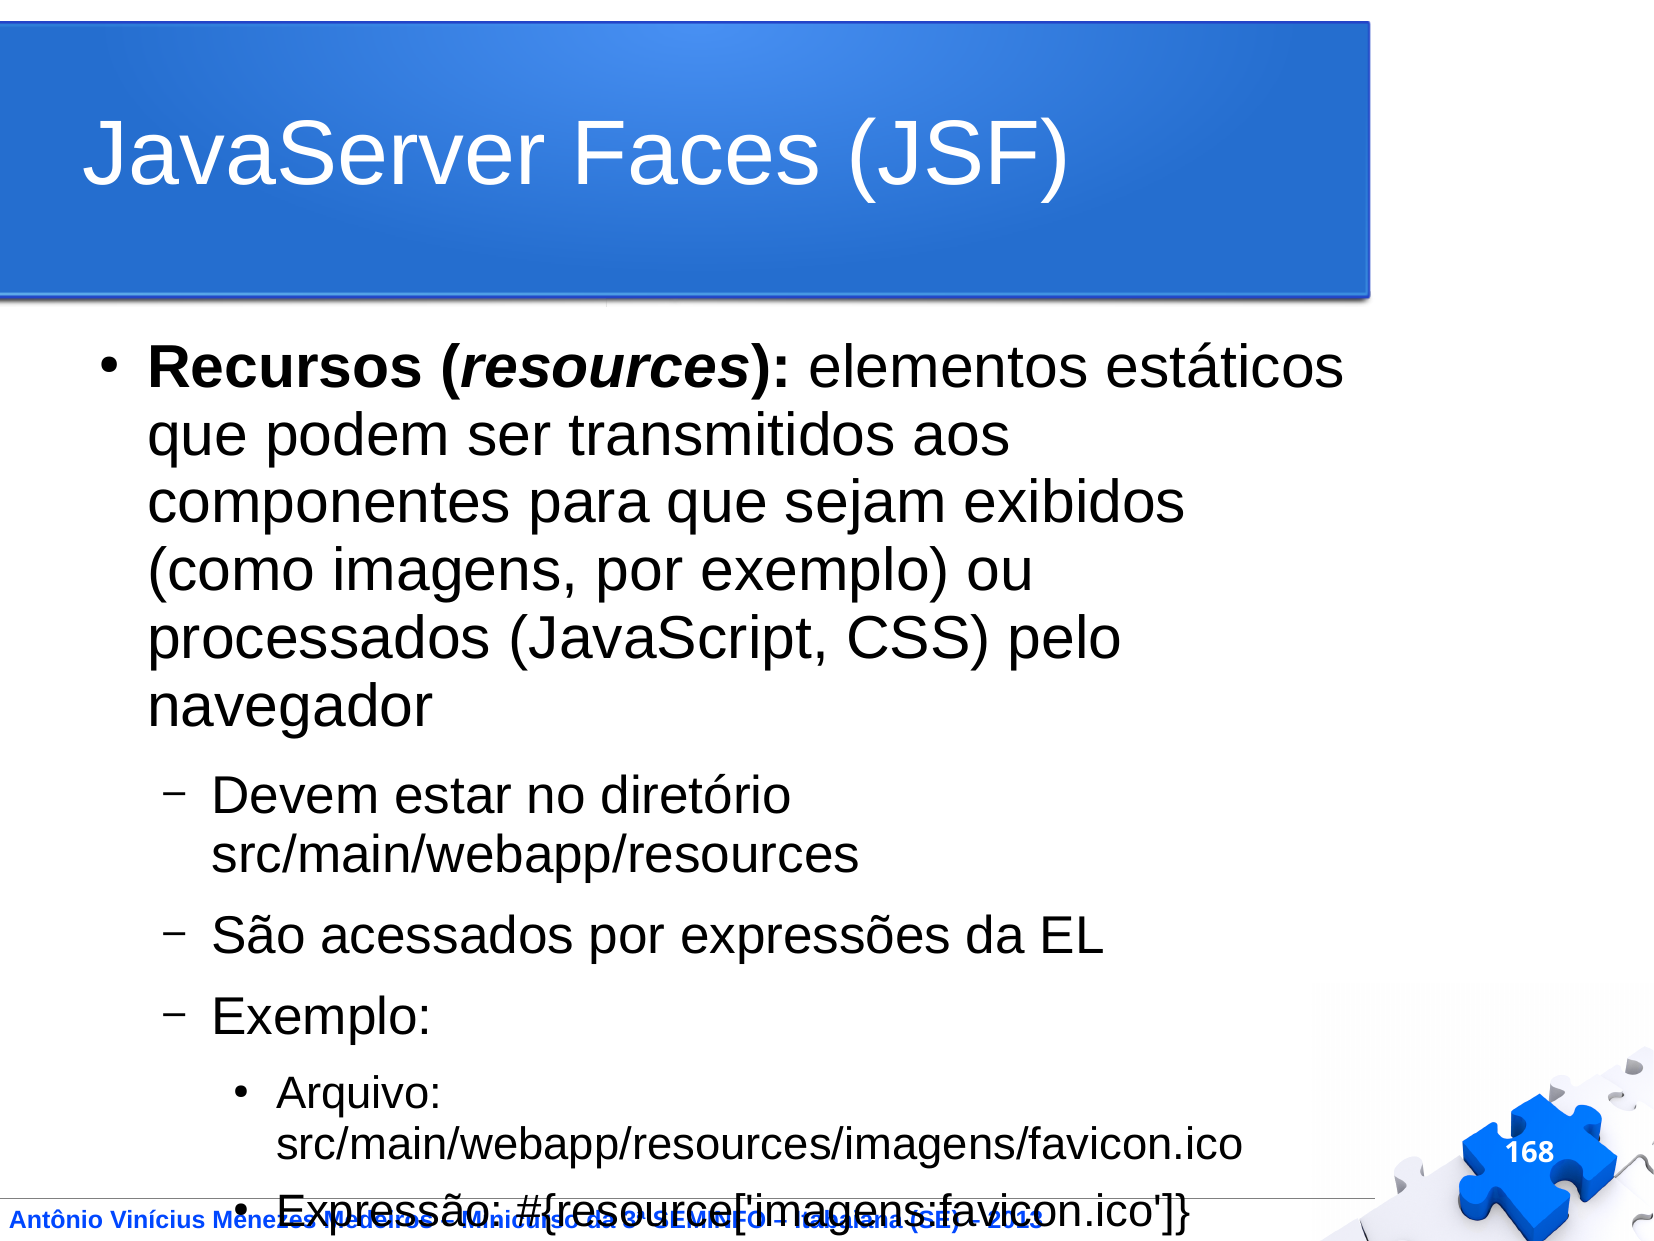

# JavaServer Faces (JSF)
Recursos (resources): elementos estáticos que podem ser transmitidos aos componentes para que sejam exibidos (como imagens, por exemplo) ou processados (JavaScript, CSS) pelo navegador
Devem estar no diretório src/main/webapp/resources
São acessados por expressões da EL
Exemplo:
Arquivo: src/main/webapp/resources/imagens/favicon.ico
Expressão: #{resource['imagens:favicon.ico']}
168